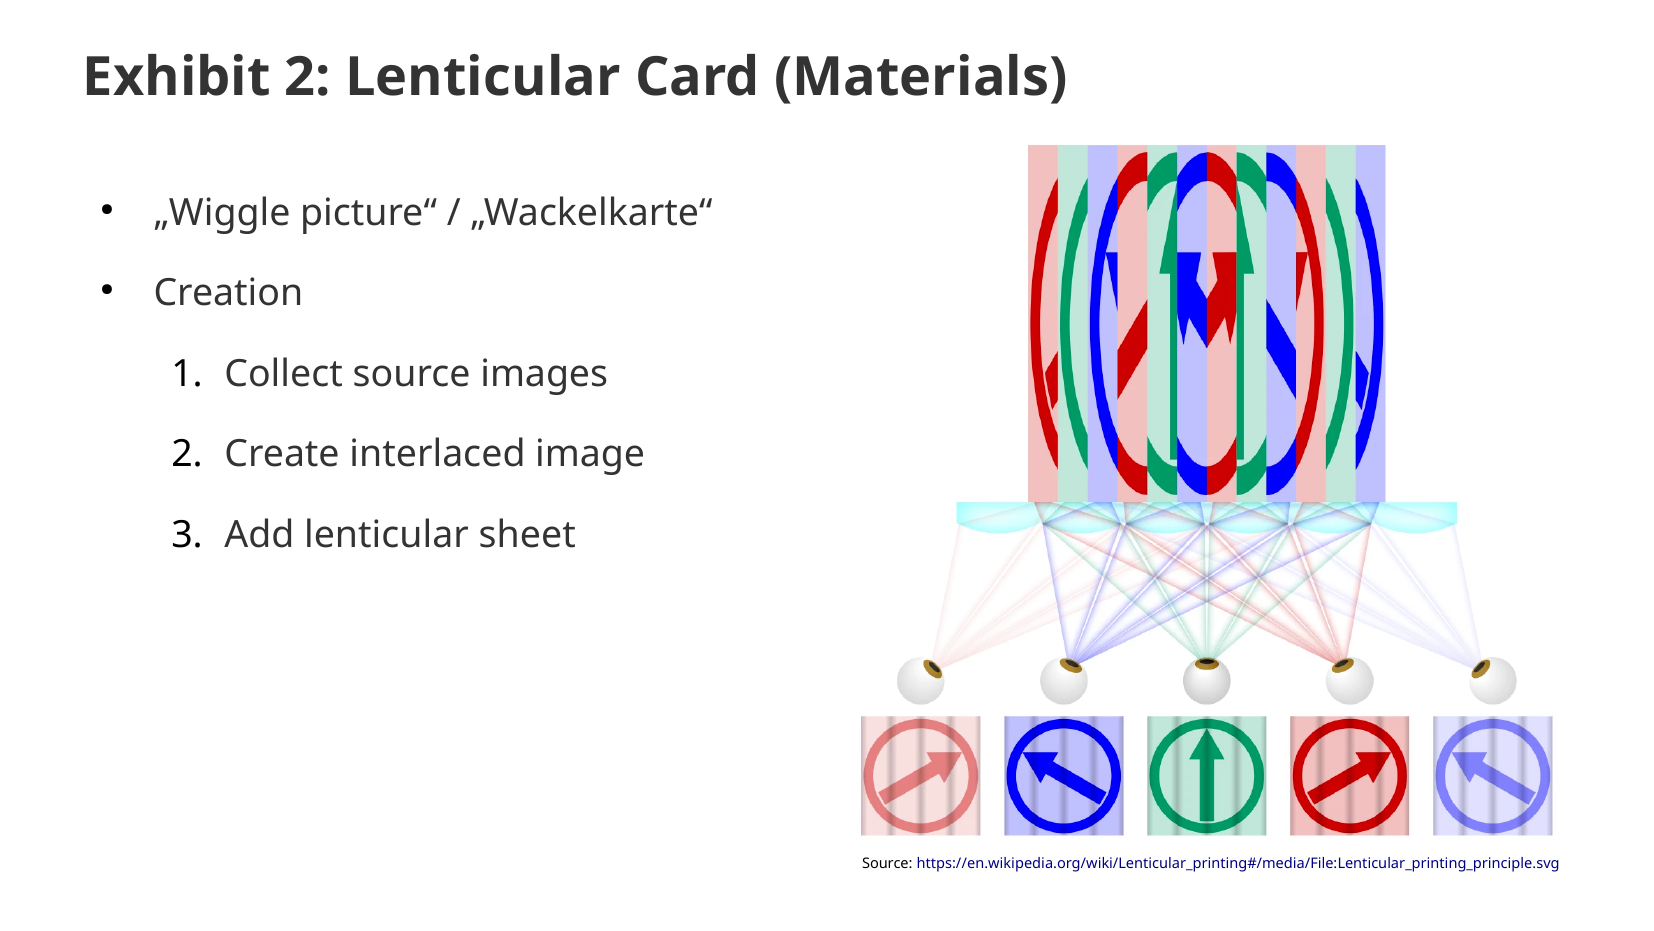

# Exhibit 2: Lenticular Card (Materials)
„Wiggle picture“ / „Wackelkarte“
Creation
Collect source images
Create interlaced image
Add lenticular sheet
Source: https://en.wikipedia.org/wiki/Lenticular_printing#/media/File:Lenticular_printing_principle.svg